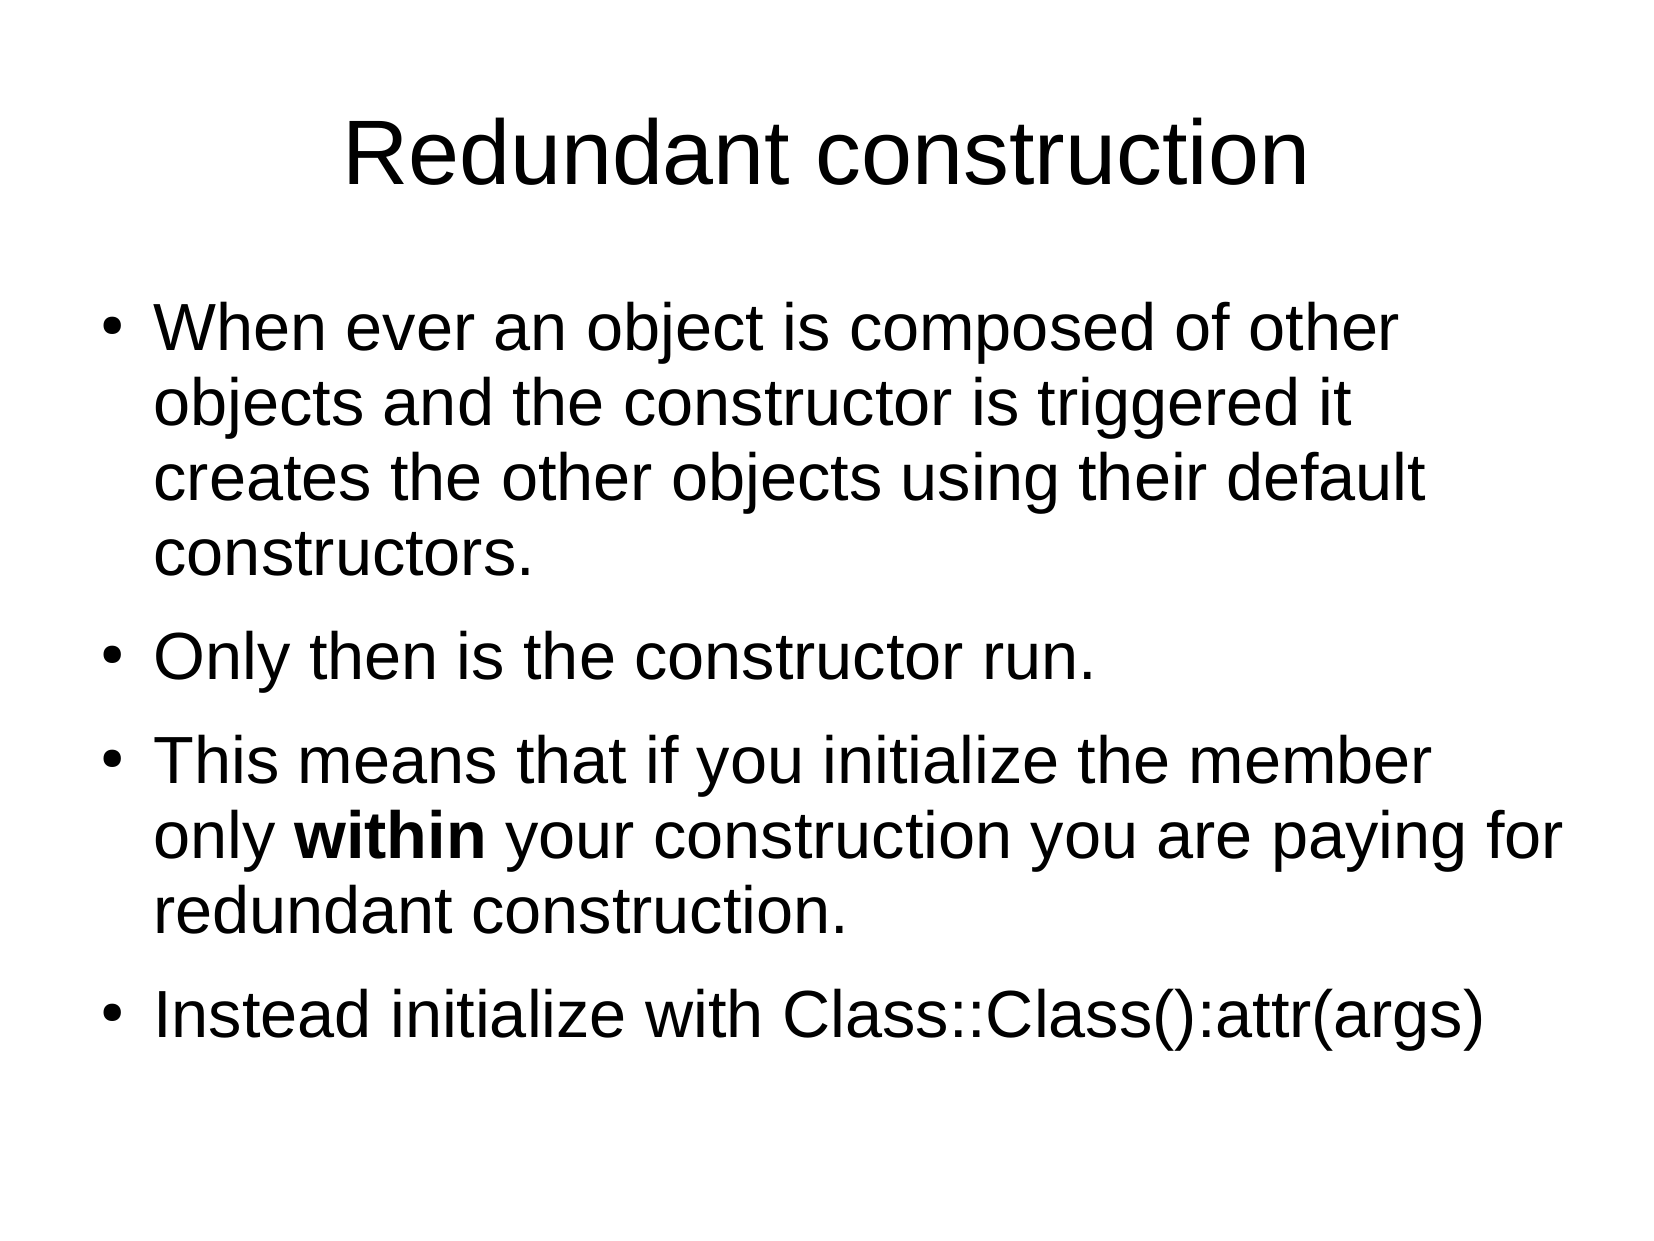

# Redundant construction
When ever an object is composed of other objects and the constructor is triggered it creates the other objects using their default constructors.
Only then is the constructor run.
This means that if you initialize the member only within your construction you are paying for redundant construction.
Instead initialize with Class::Class():attr(args)